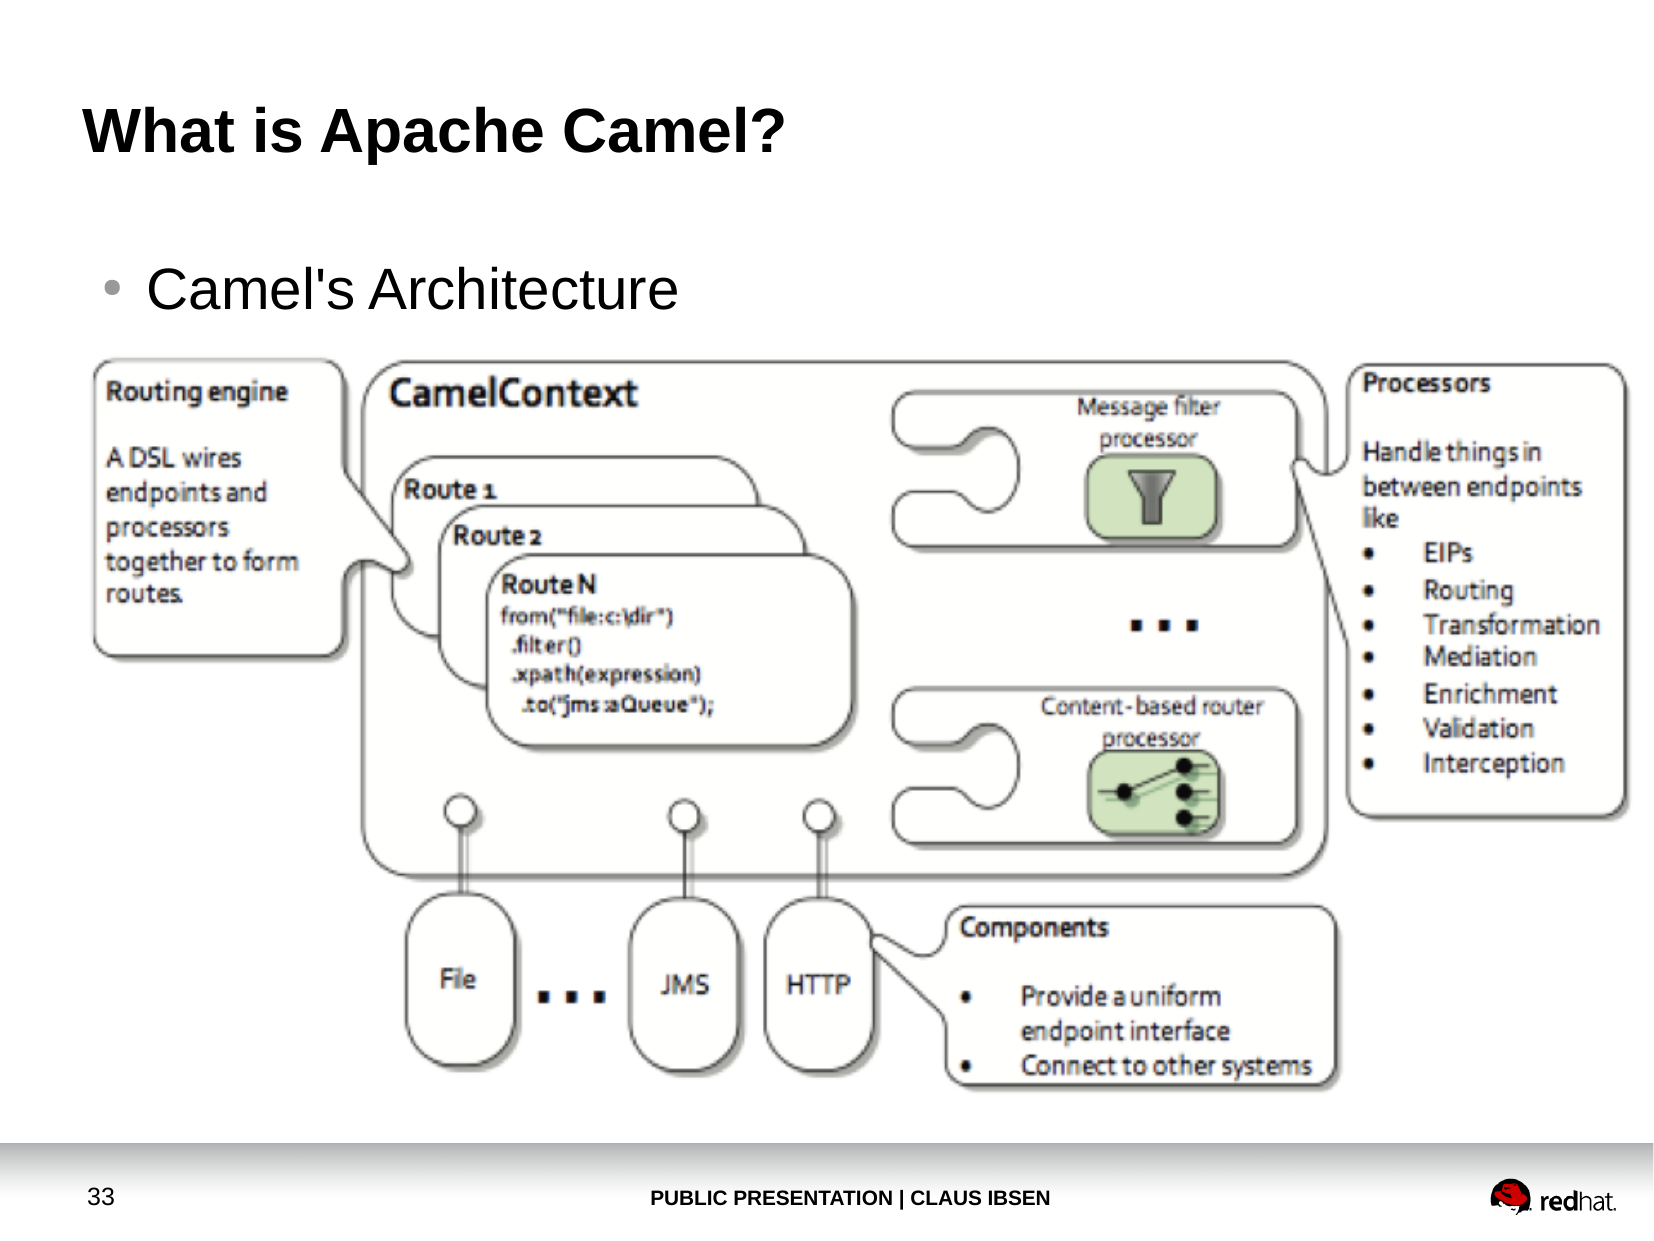

# What is Apache Camel?
Camel's Architecture